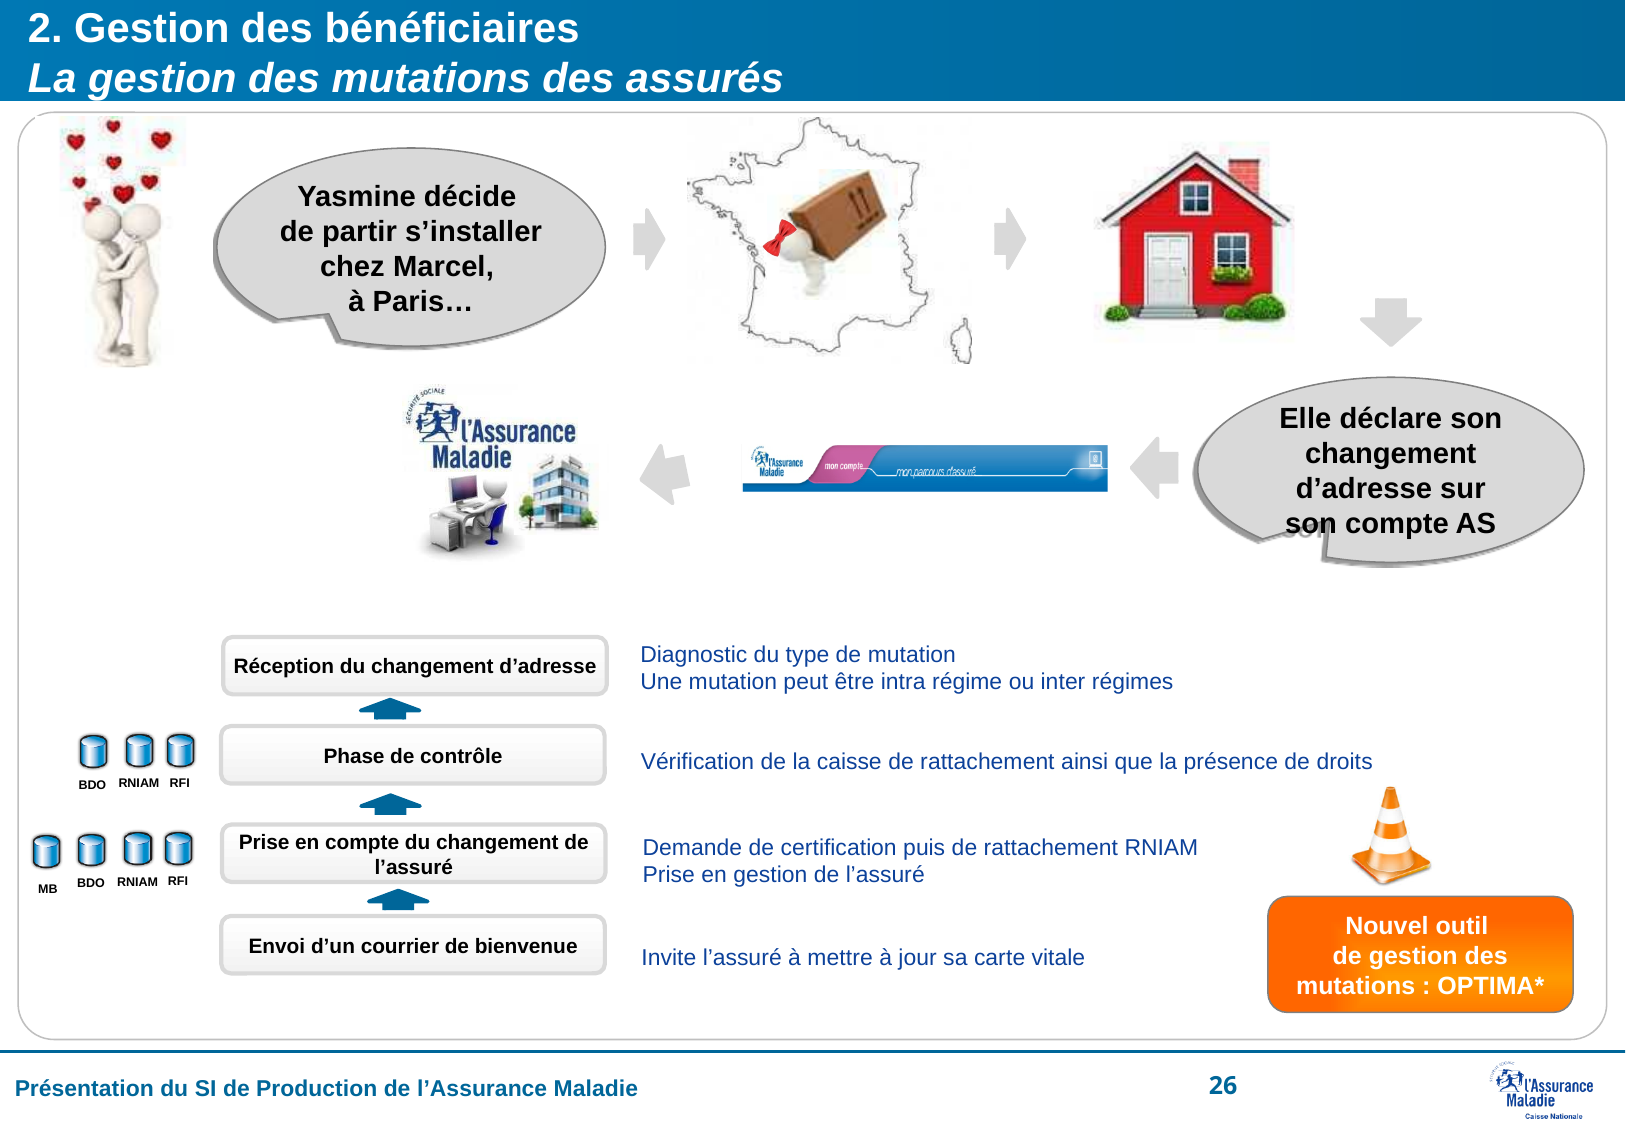

# 2. Gestion des bénéficiaires La gestion des mutations des assurés
Yasmine décide
de partir s’installer chez Marcel,
à Paris…
Elle déclare son changement d’adresse sur son compte AS
Diagnostic du type de mutation
Une mutation peut être intra régime ou inter régimes
Réception du changement d’adresse
Phase de contrôle
Prise en compte du changement de l’assuré
Envoi d’un courrier de bienvenue
RFI
RNIAM
BDO
Vérification de la caisse de rattachement ainsi que la présence de droits
Demande de certification puis de rattachement RNIAM
Prise en gestion de l’assuré
RFI
RNIAM
BDO
MB
Nouvel outil
de gestion des mutations : OPTIMA*
Invite l’assuré à mettre à jour sa carte vitale